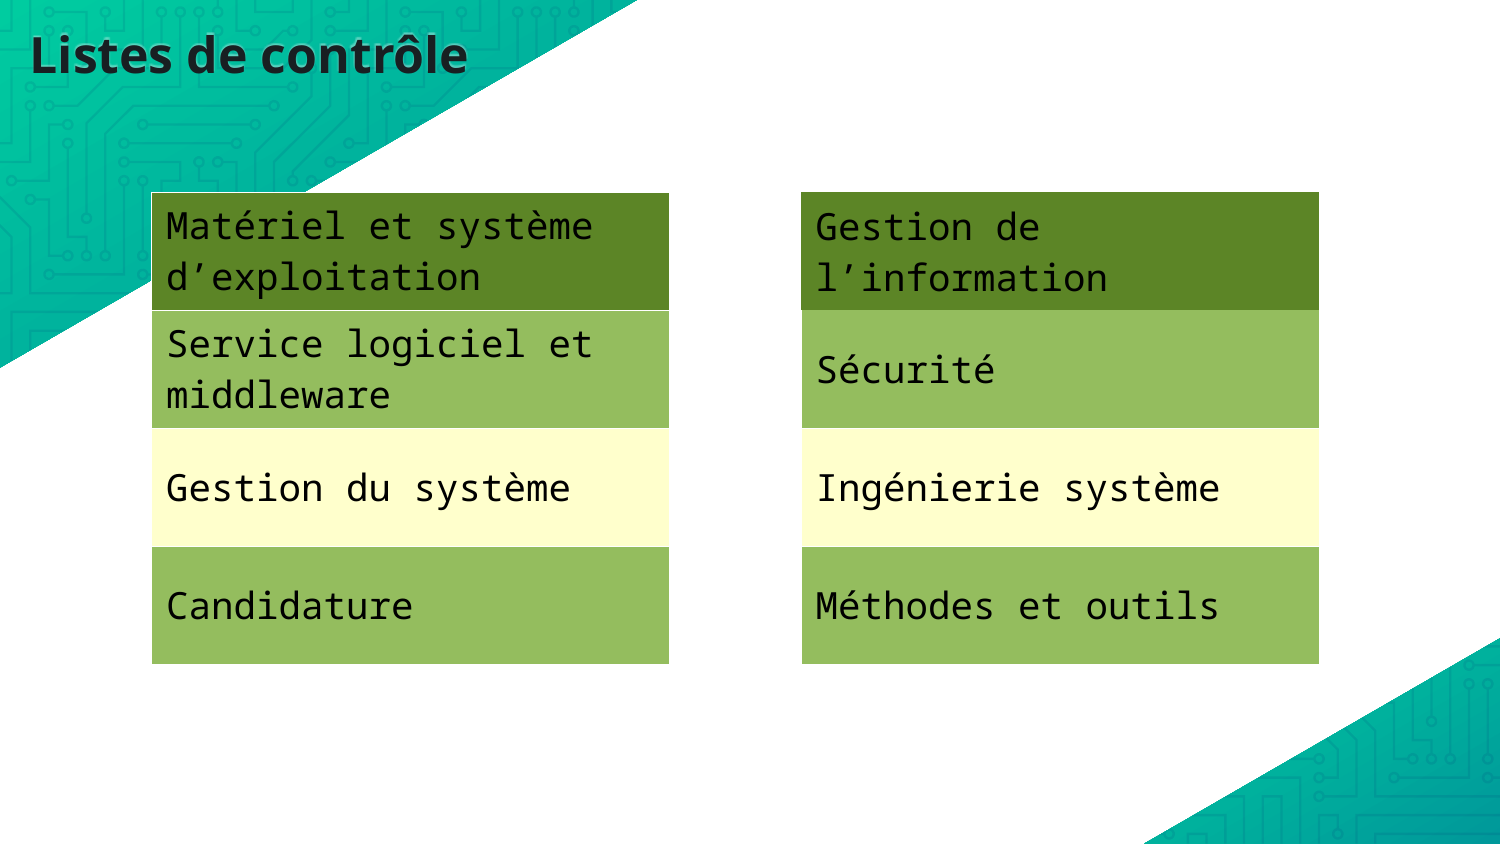

# Listes de contrôle
| Matériel et système d’exploitation |
| --- |
| Service logiciel et middleware |
| Gestion du système |
| Candidature |
| Gestion de l’information |
| --- |
| Sécurité |
| Ingénierie système |
| Méthodes et outils |